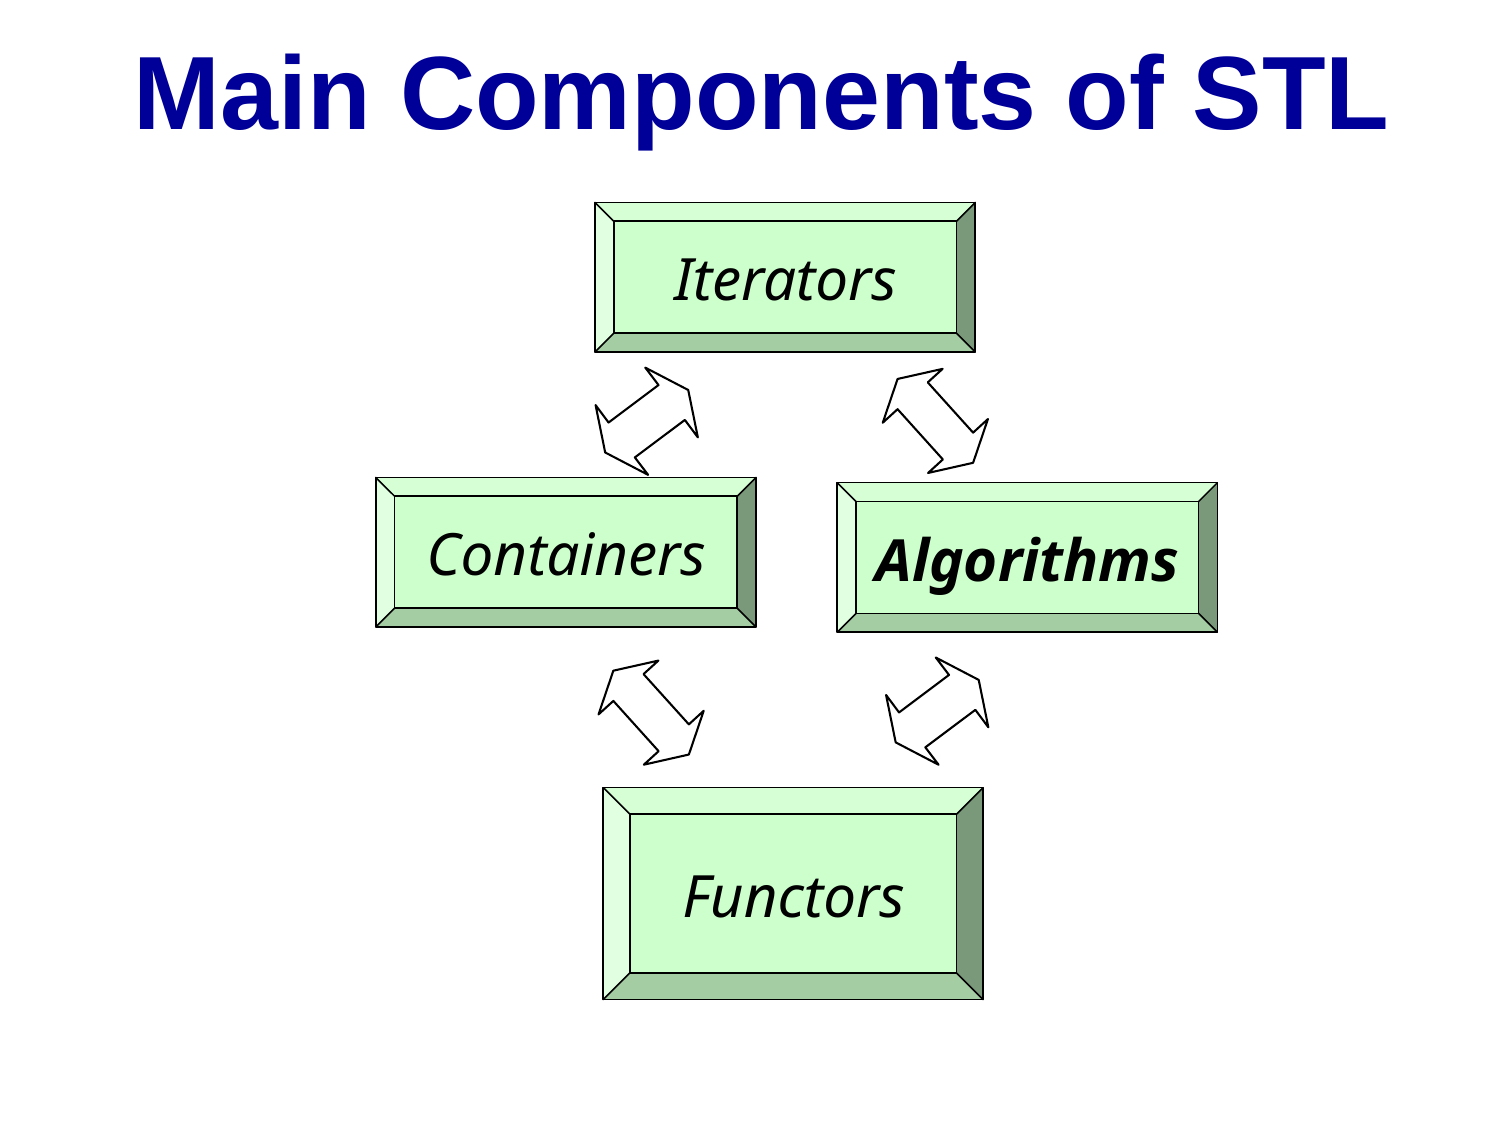

# Main Components of STL
Iterators
Containers
Algorithms
Functors